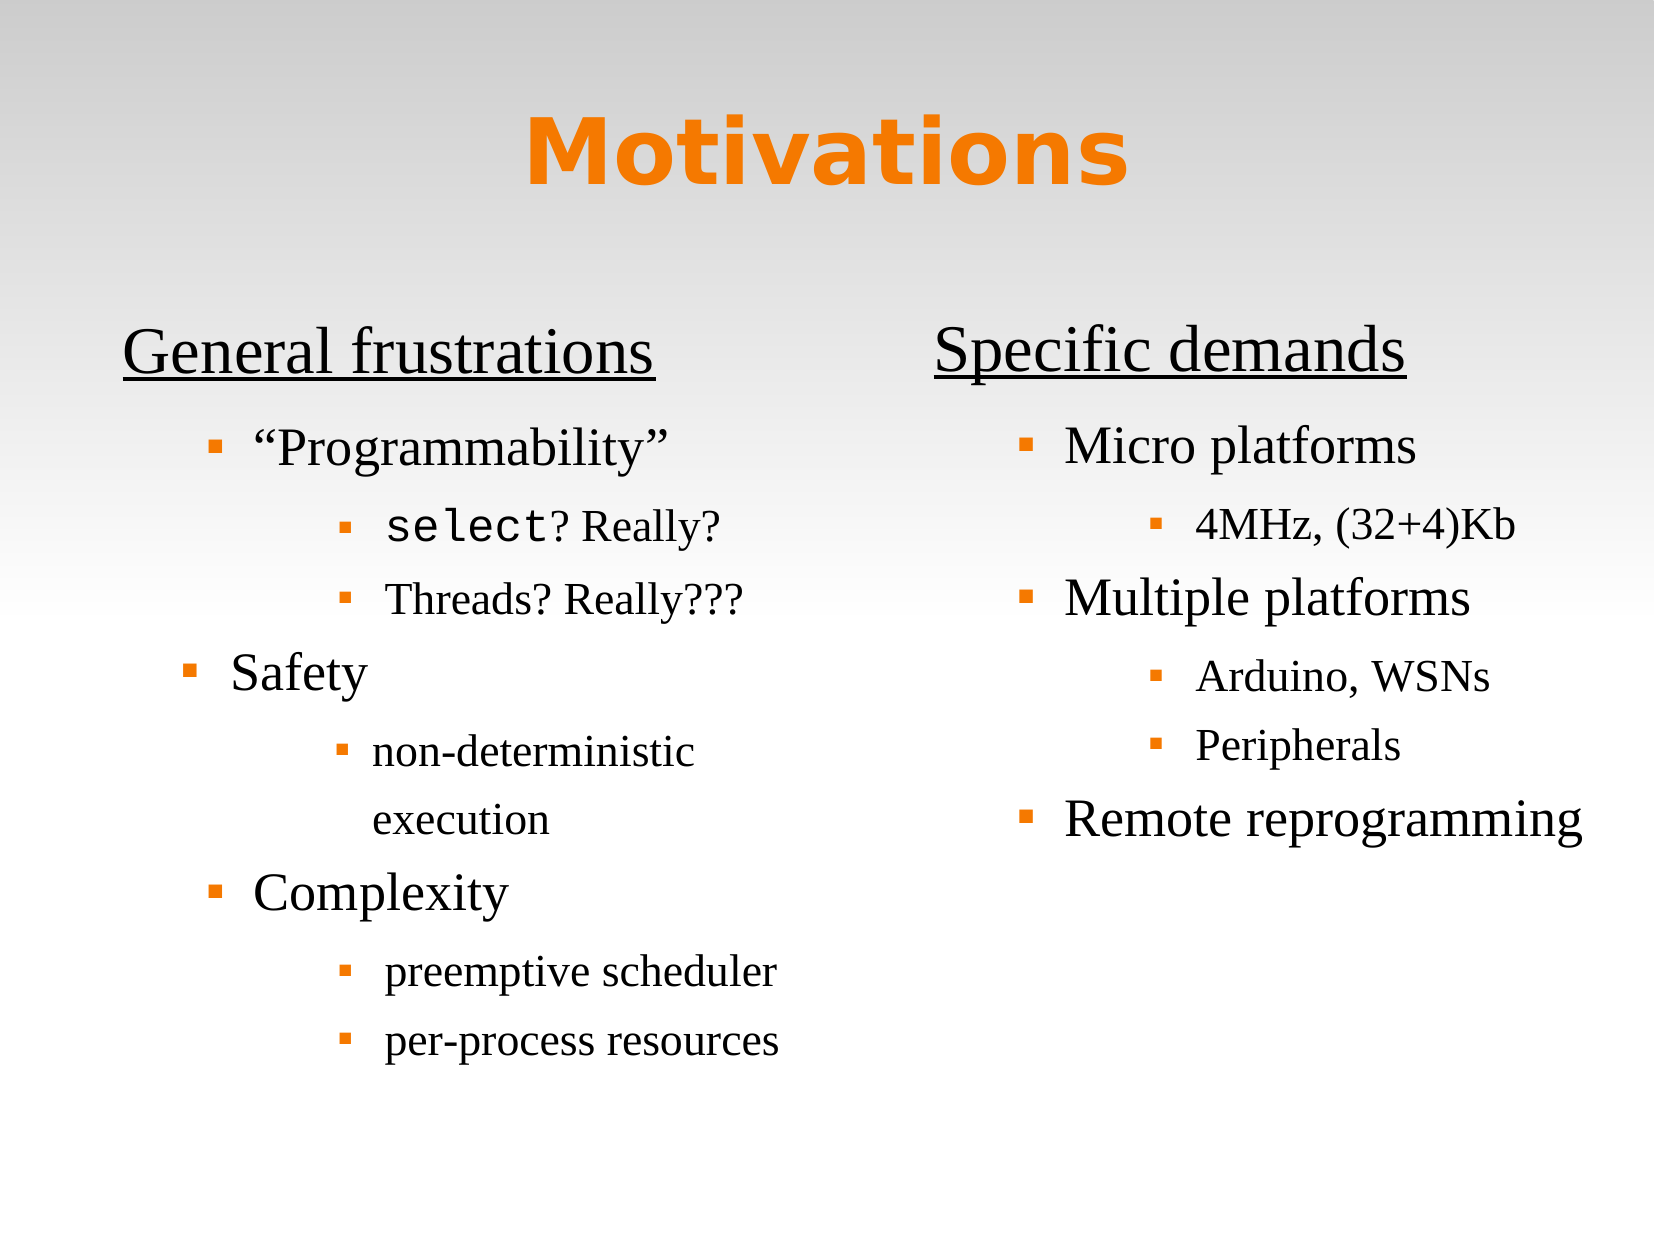

# Motivations
Specific demands
Micro platforms
4MHz, (32+4)Kb
Multiple platforms
Arduino, WSNs
Peripherals
Remote reprogramming
General frustrations
“Programmability”
select? Really?
Threads? Really???
Safety
non-deterministic
execution
Complexity
preemptive scheduler
per-process resources